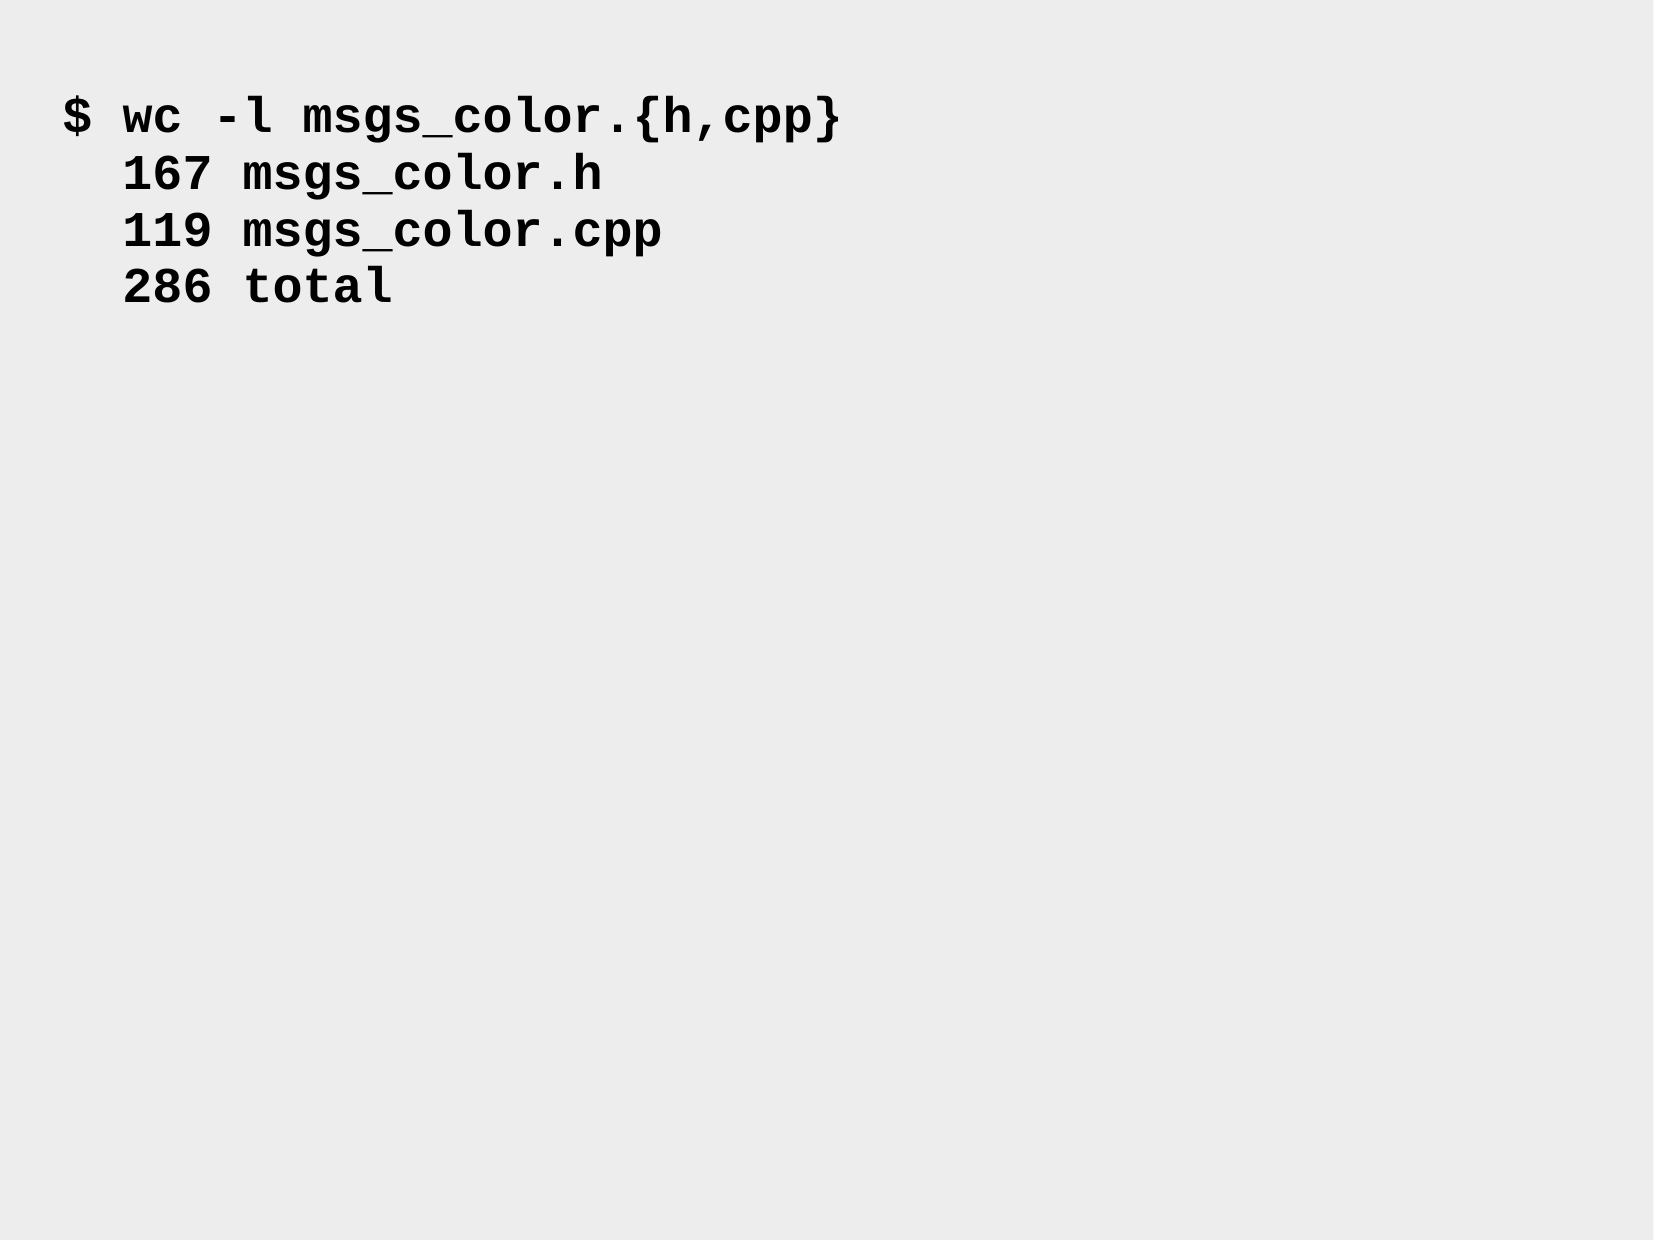

$ wc -l msgs_color.{h,cpp}
 167 msgs_color.h
 119 msgs_color.cpp
 286 total